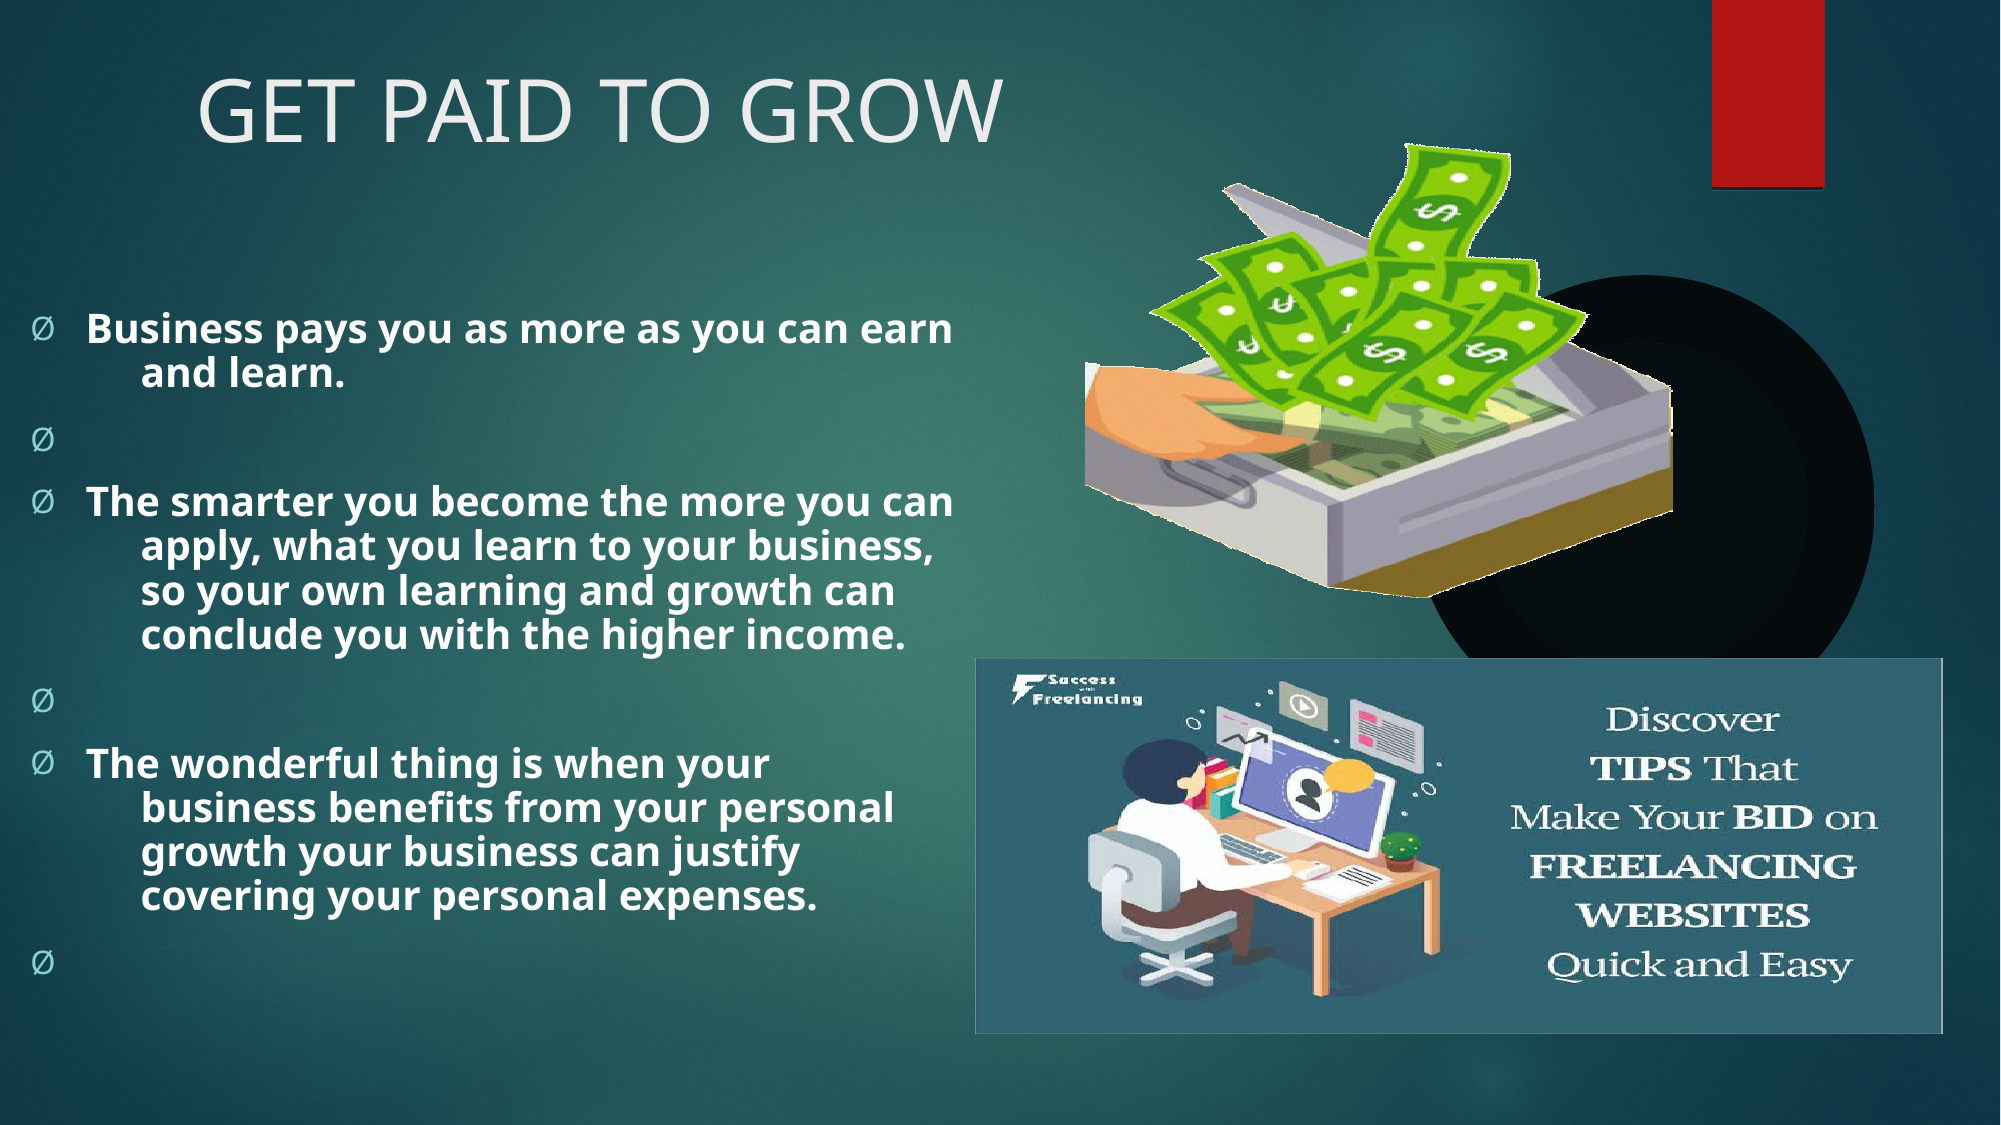

# GET PAID TO GROW
Business pays you as more as you can earn and learn.
The smarter you become the more you can apply, what you learn to your business, so your own learning and growth can conclude you with the higher income.
The wonderful thing is when your business benefits from your personal growth your business can justify covering your personal expenses.